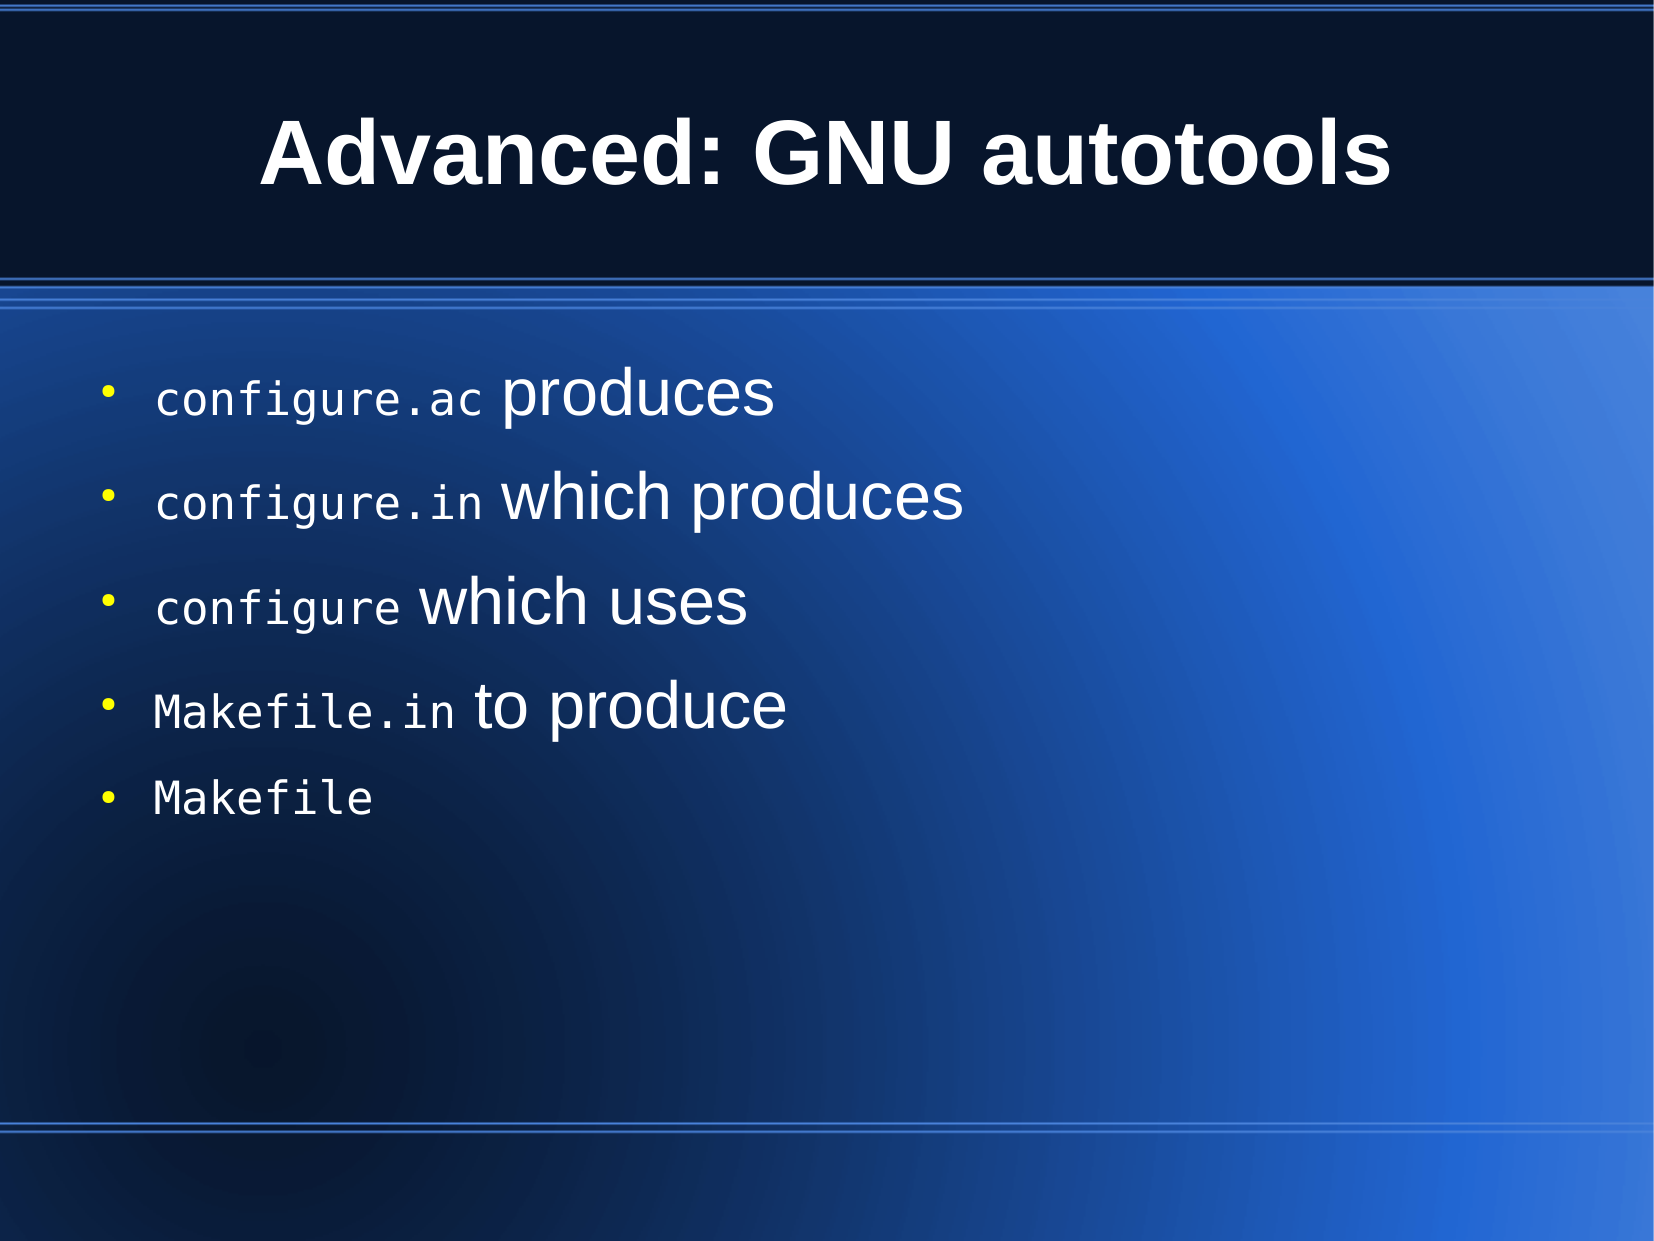

# Advanced: GNU autotools
configure.ac produces
configure.in which produces
configure which uses
Makefile.in to produce
Makefile